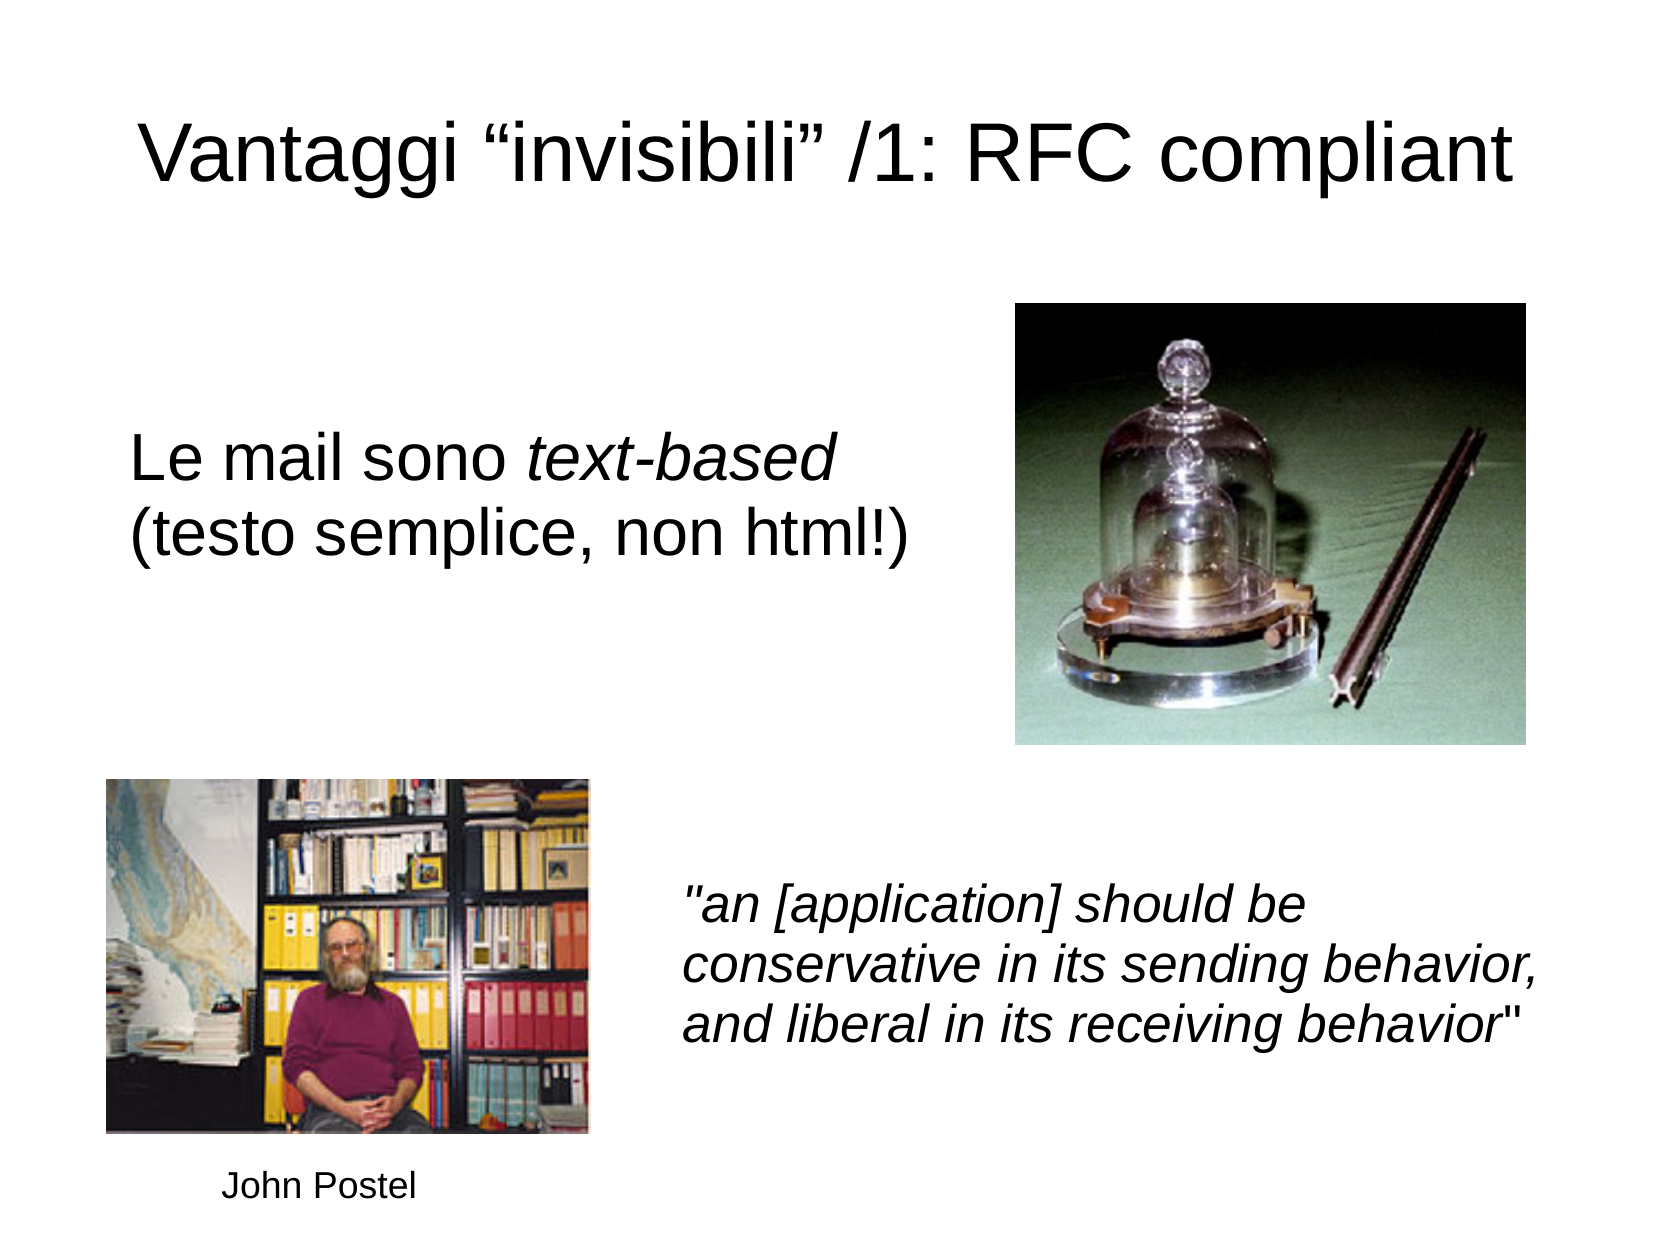

# Vantaggi “invisibili” /1: RFC compliant
Le mail sono text-based (testo semplice, non html!)
"an [application] should be conservative in its sending behavior, and liberal in its receiving behavior"
John Postel